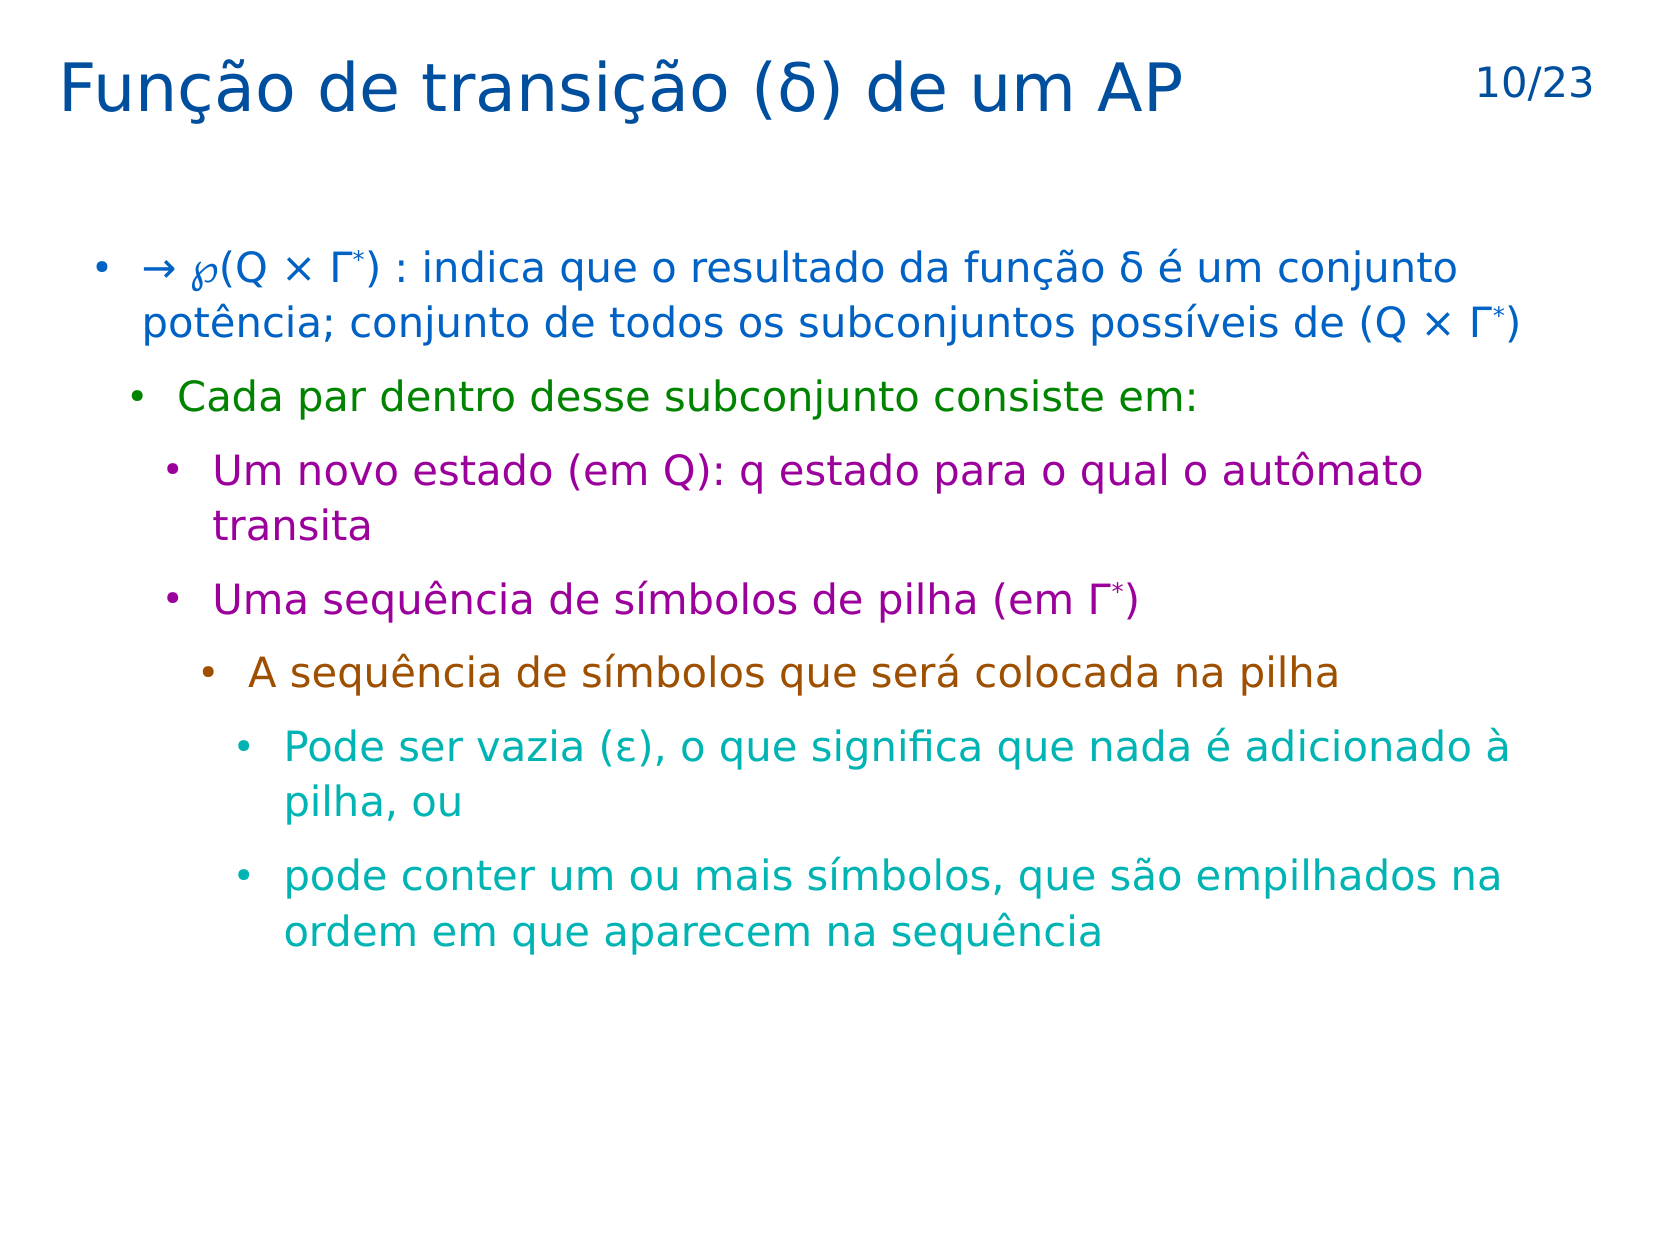

# Função de transição (δ) de um AP
10
→ ℘(Q × Γ*) : indica que o resultado da função δ é um conjunto potência; conjunto de todos os subconjuntos possíveis de (Q × Γ*)
Cada par dentro desse subconjunto consiste em:
Um novo estado (em Q): q estado para o qual o autômato transita
Uma sequência de símbolos de pilha (em Γ*)
A sequência de símbolos que será colocada na pilha
Pode ser vazia (ε), o que significa que nada é adicionado à pilha, ou
pode conter um ou mais símbolos, que são empilhados na ordem em que aparecem na sequência